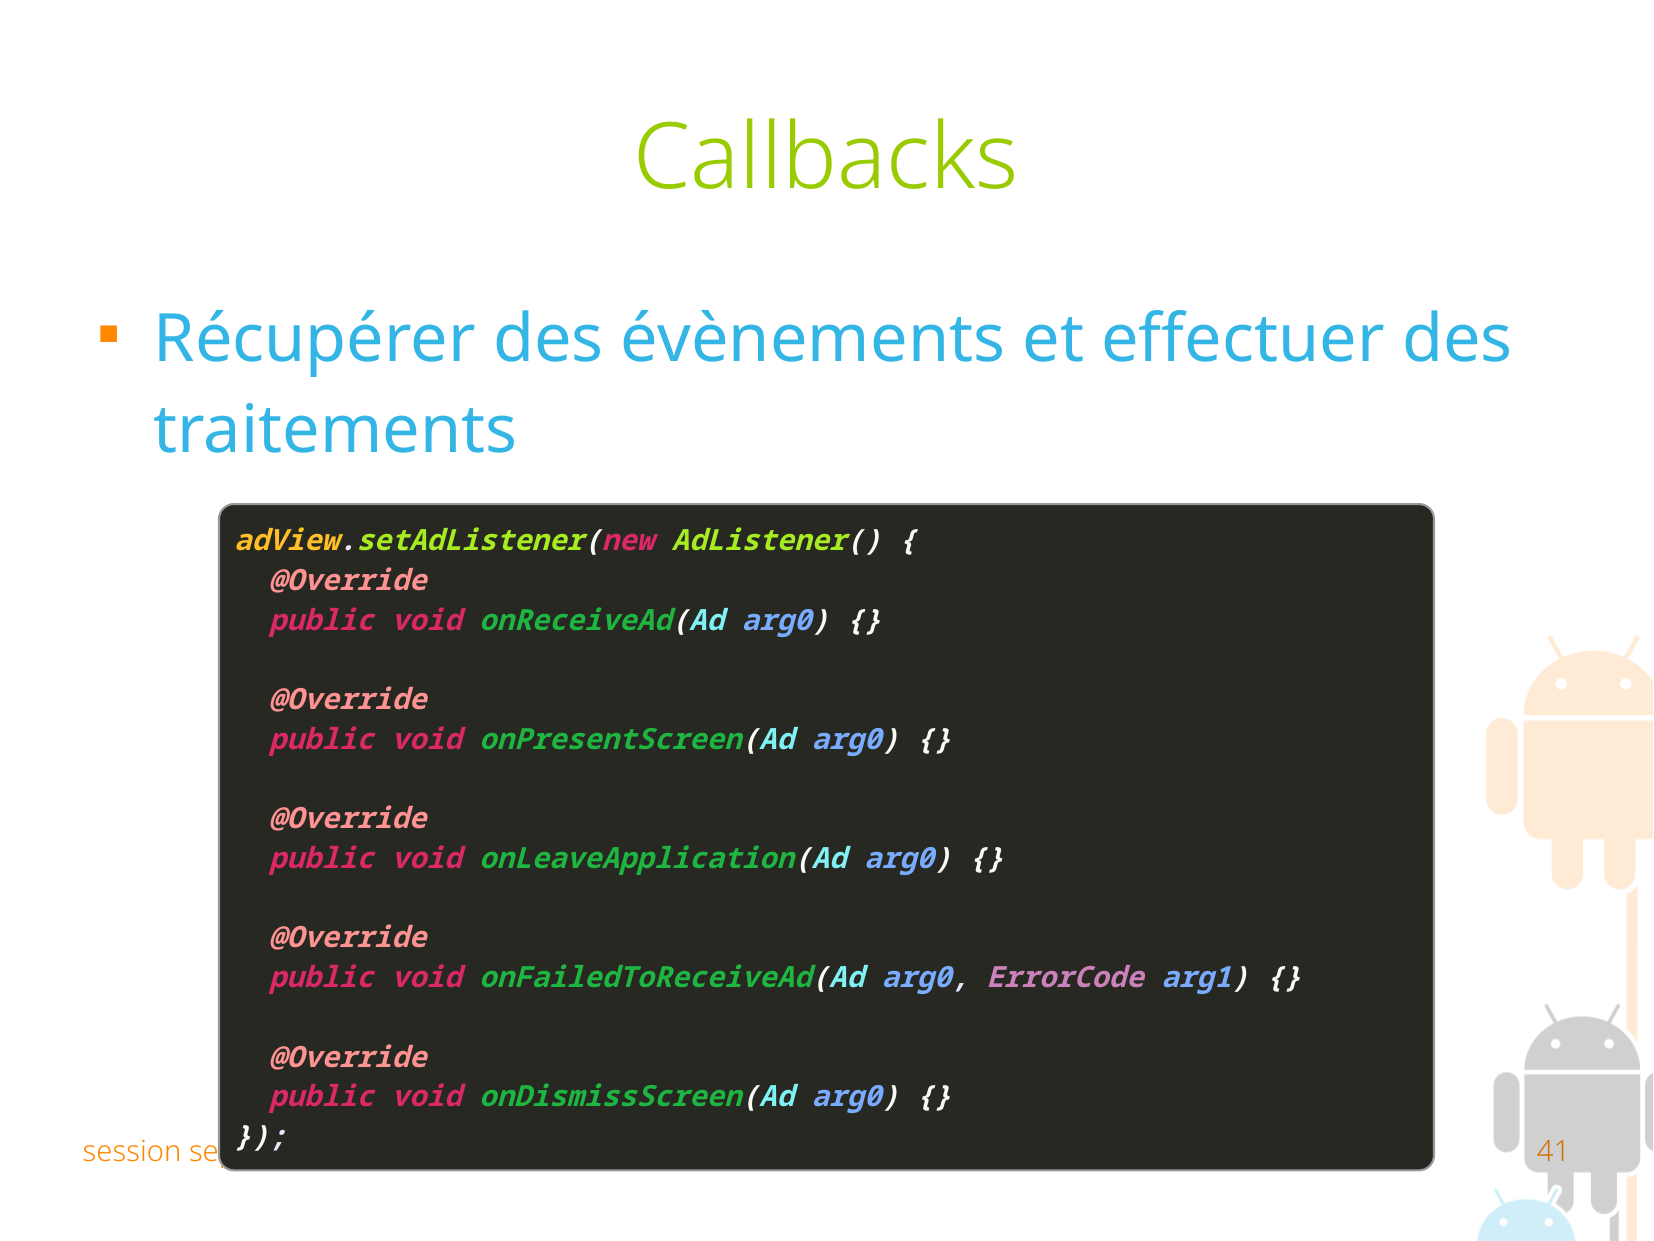

# Callbacks
Récupérer des évènements et effectuer des traitements
adView.setAdListener(new AdListener() {
 @Override
 public void onReceiveAd(Ad arg0) {}
 @Override
 public void onPresentScreen(Ad arg0) {}
 @Override
 public void onLeaveApplication(Ad arg0) {}
 @Override
 public void onFailedToReceiveAd(Ad arg0, ErrorCode arg1) {}
 @Override
 public void onDismissScreen(Ad arg0) {}
});
session sept 2016
Yann Caron (c) 2014
41